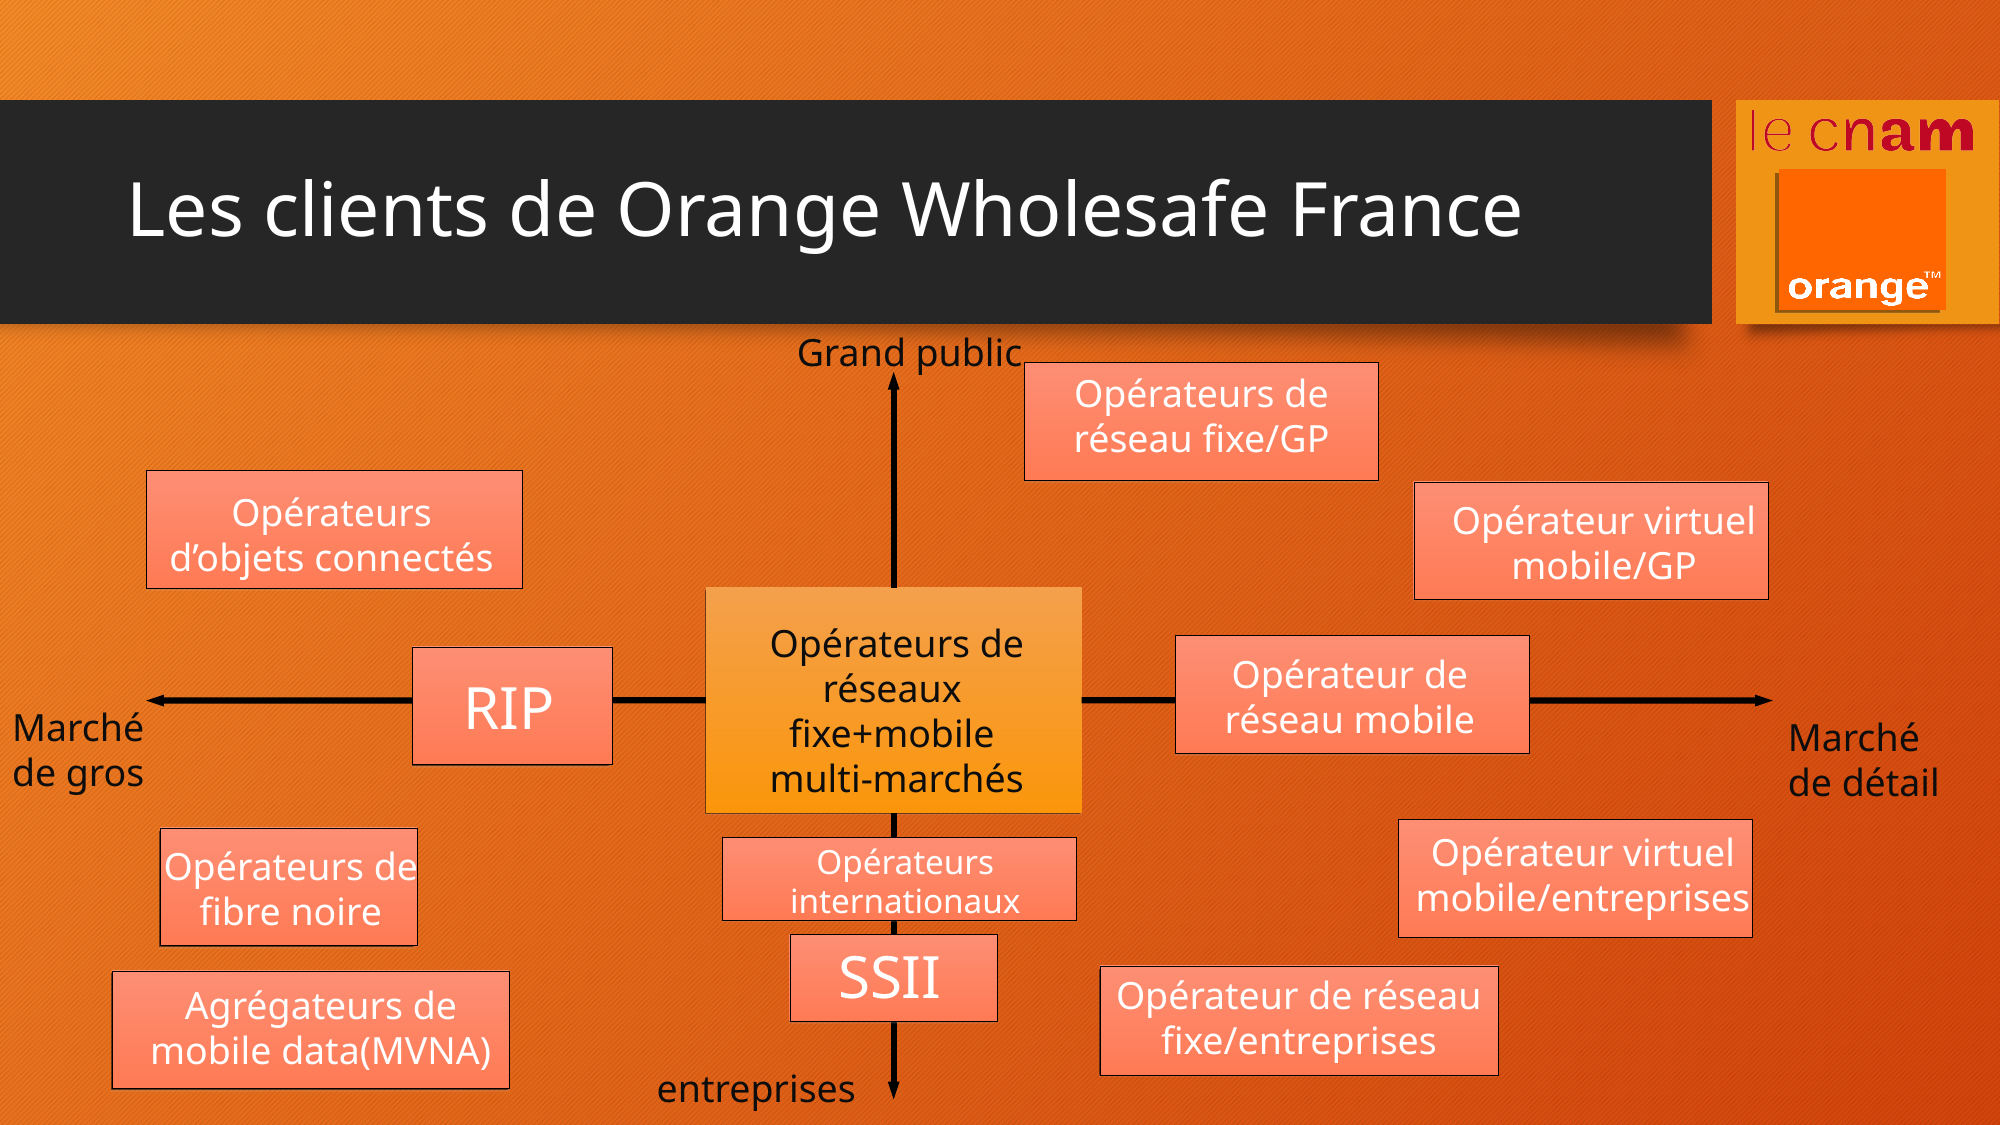

# Les clients de Orange Wholesafe France
Grand public
Opérateurs de réseau fixe/GP
Opérateurs d’objets connectés
Opérateur virtuel mobile/GP
Opérateurs de réseaux
fixe+mobile
multi-marchés
Opérateur de réseau mobile
RIP
Marché de gros
Marché de détail
Opérateur virtuel mobile/entreprises
Opérateurs internationaux
Opérateurs de fibre noire
SSII
Opérateur de réseau fixe/entreprises
Agrégateurs de mobile data(MVNA)
entreprises